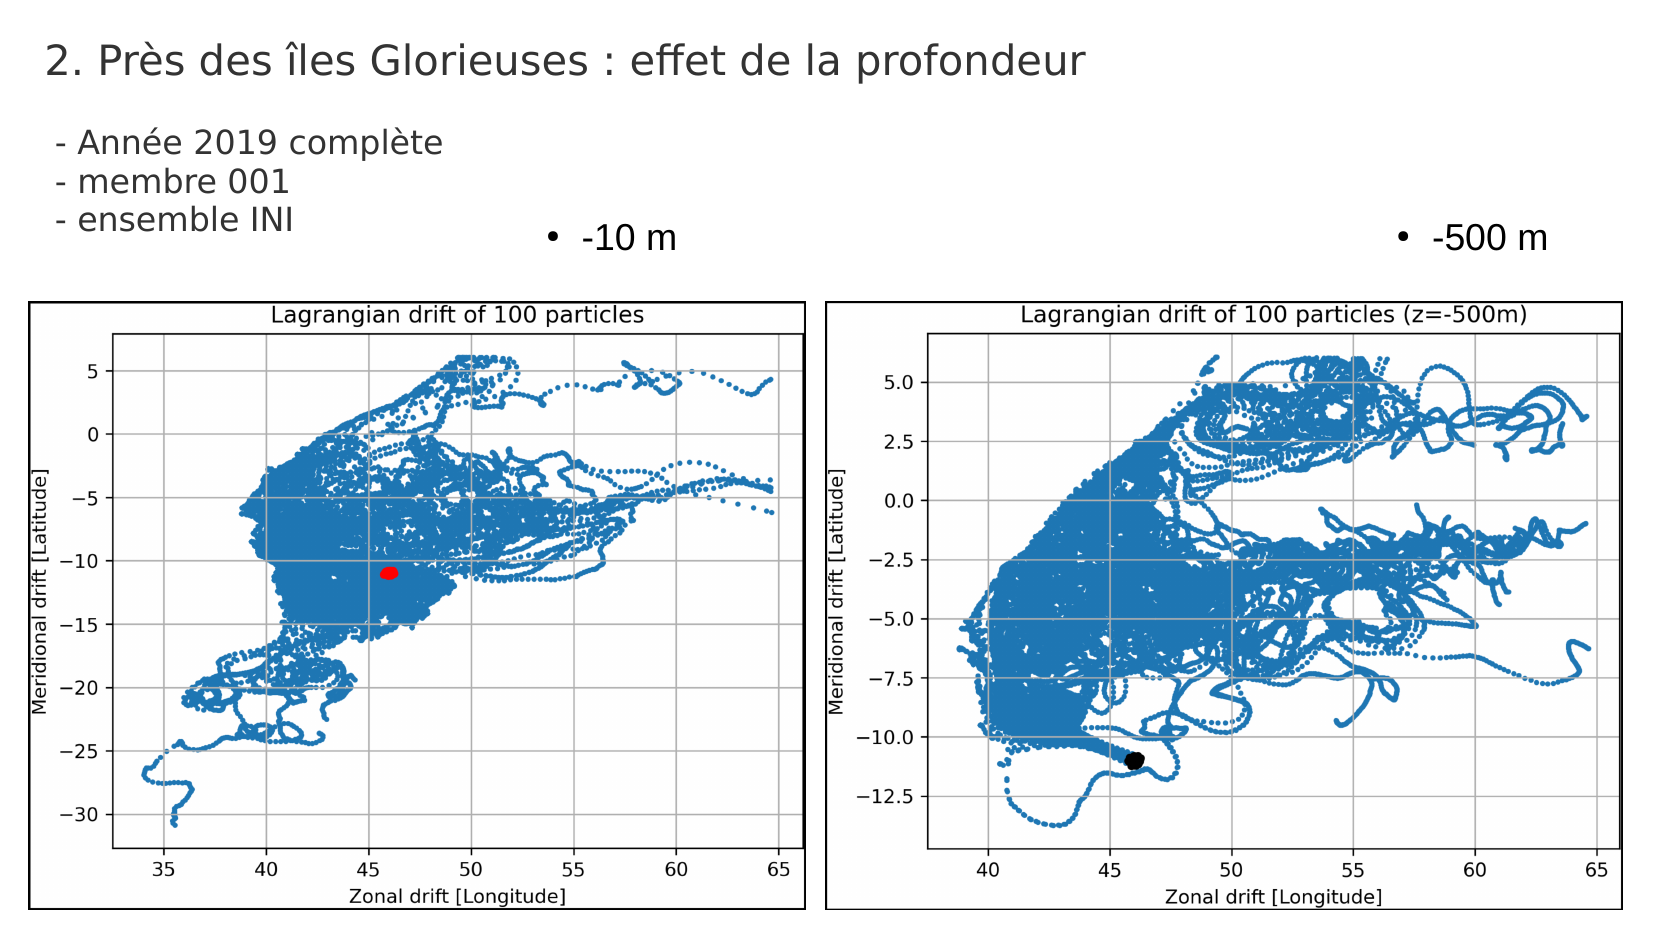

2. Près des îles Glorieuses : effet de la profondeur
 - Année 2019 complète
 - membre 001
 - ensemble INI
-10 m
-500 m